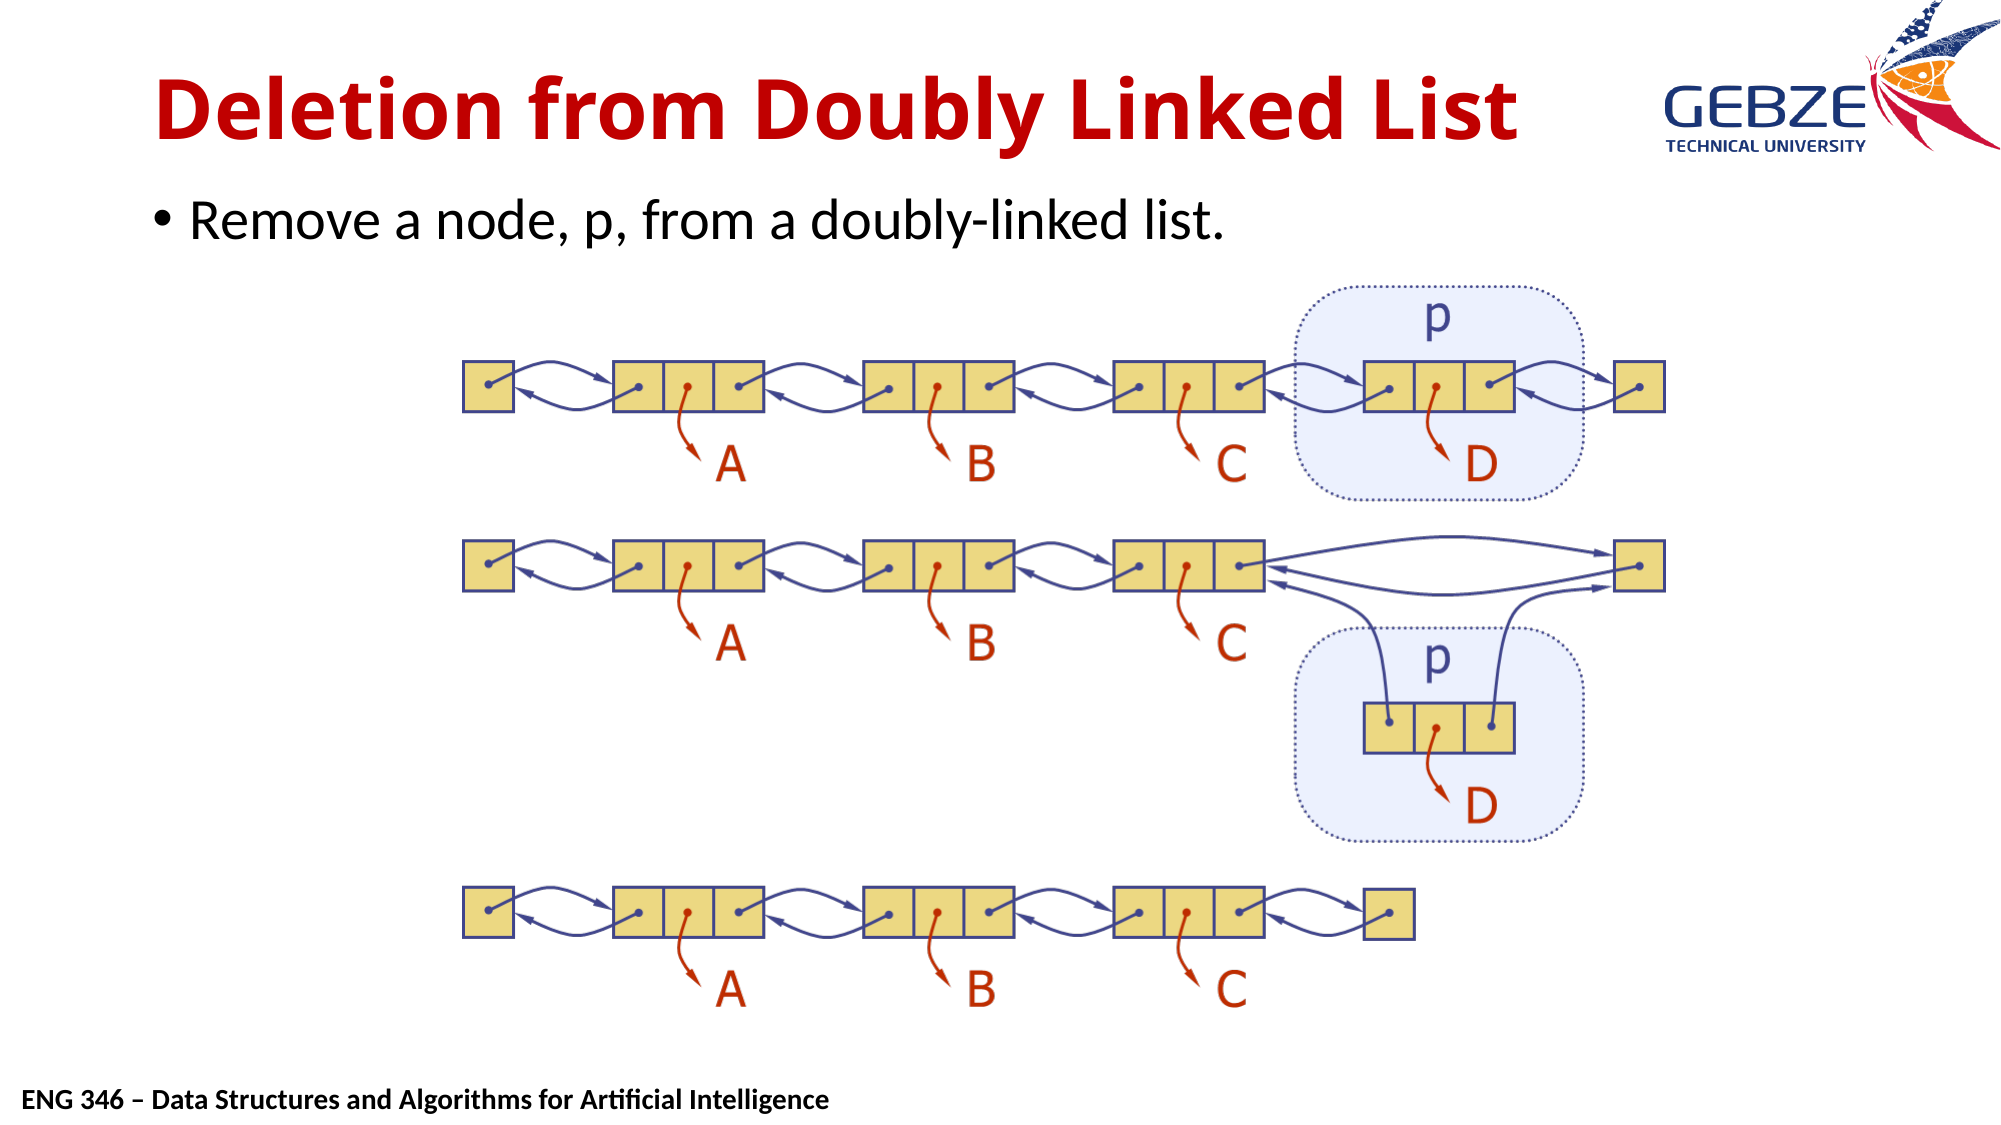

# Deletion from Doubly Linked List
Remove a node, p, from a doubly-linked list.